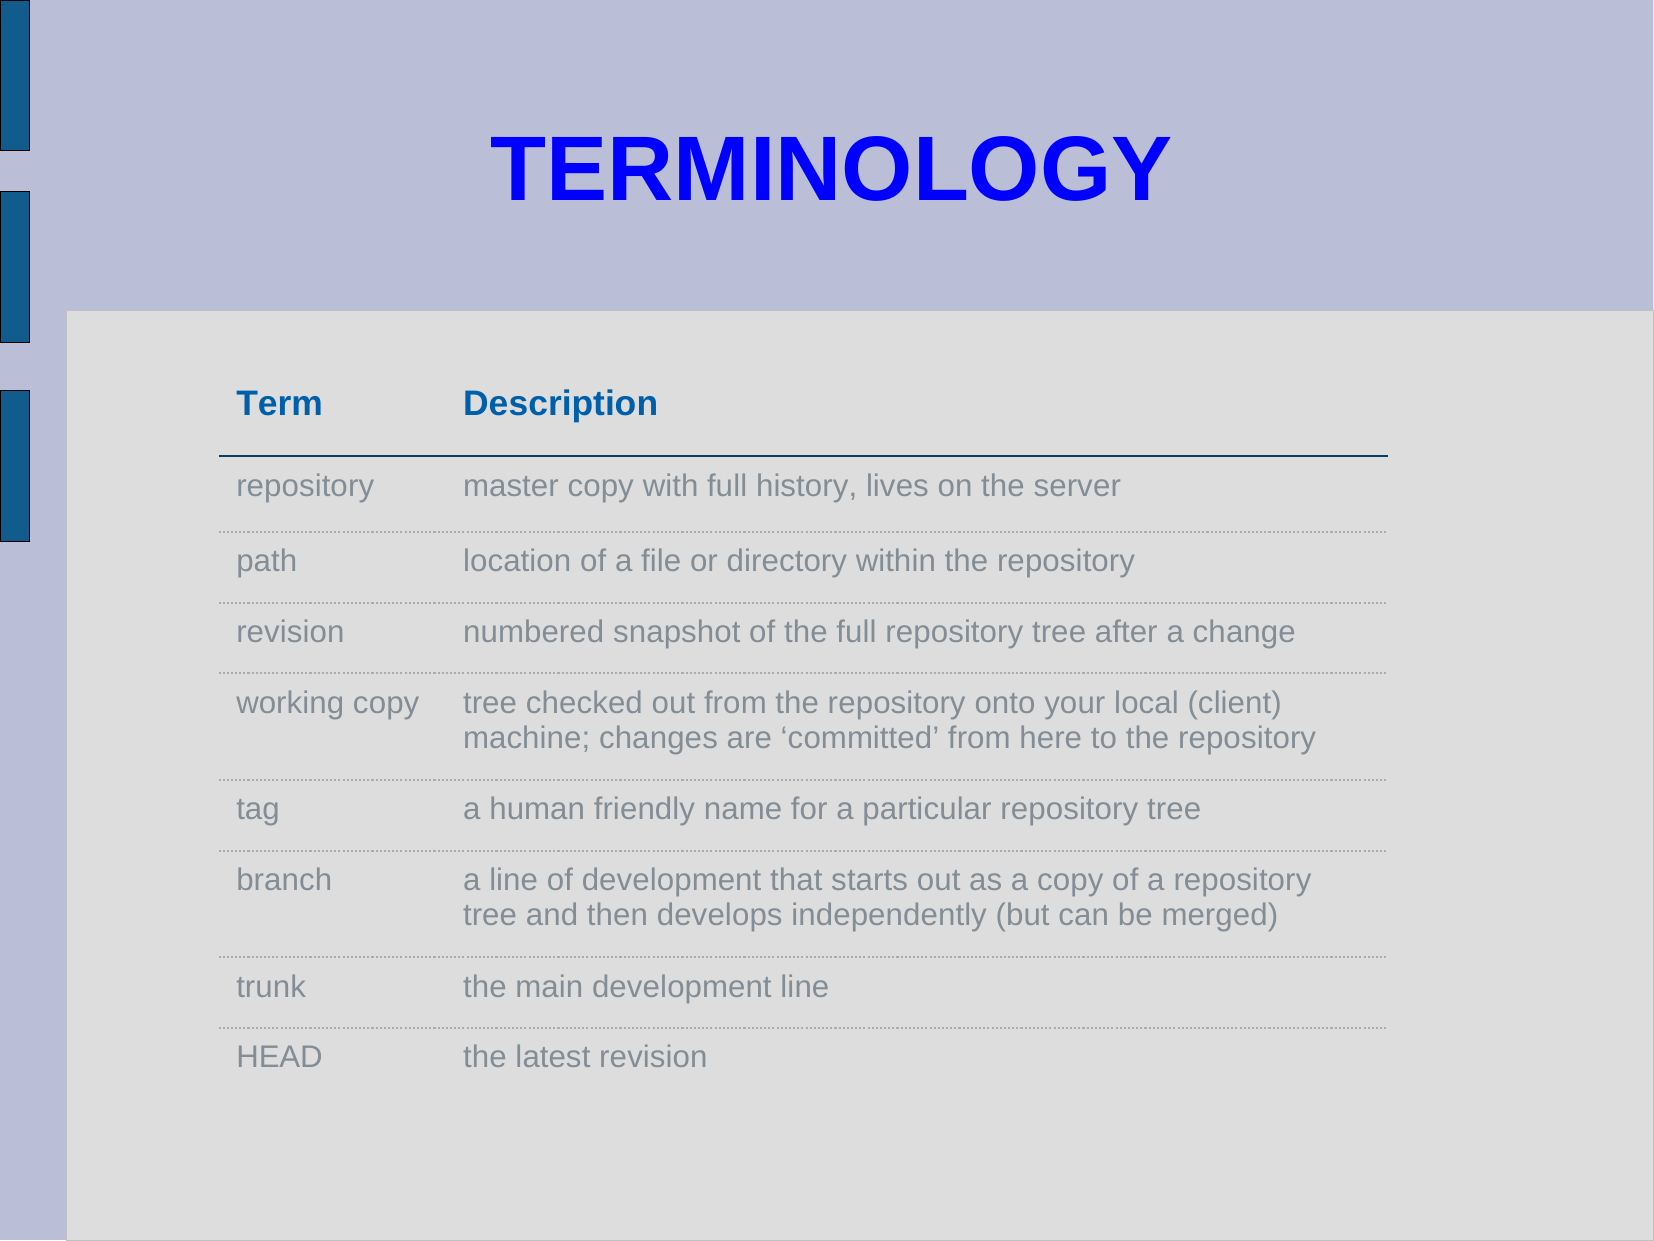

# TERMINOLOGY
Term
Description
repository
master copy with full history, lives on the server
path
location of a file or directory within the repository
revision
numbered snapshot of the full repository tree after a change
working copy
tree checked out from the repository onto your local (client) machine; changes are ‘committed’ from here to the repository
tag
a human friendly name for a particular repository tree
branch
a line of development that starts out as a copy of a repository tree and then develops independently (but can be merged)
trunk
the main development line
HEAD
the latest revision